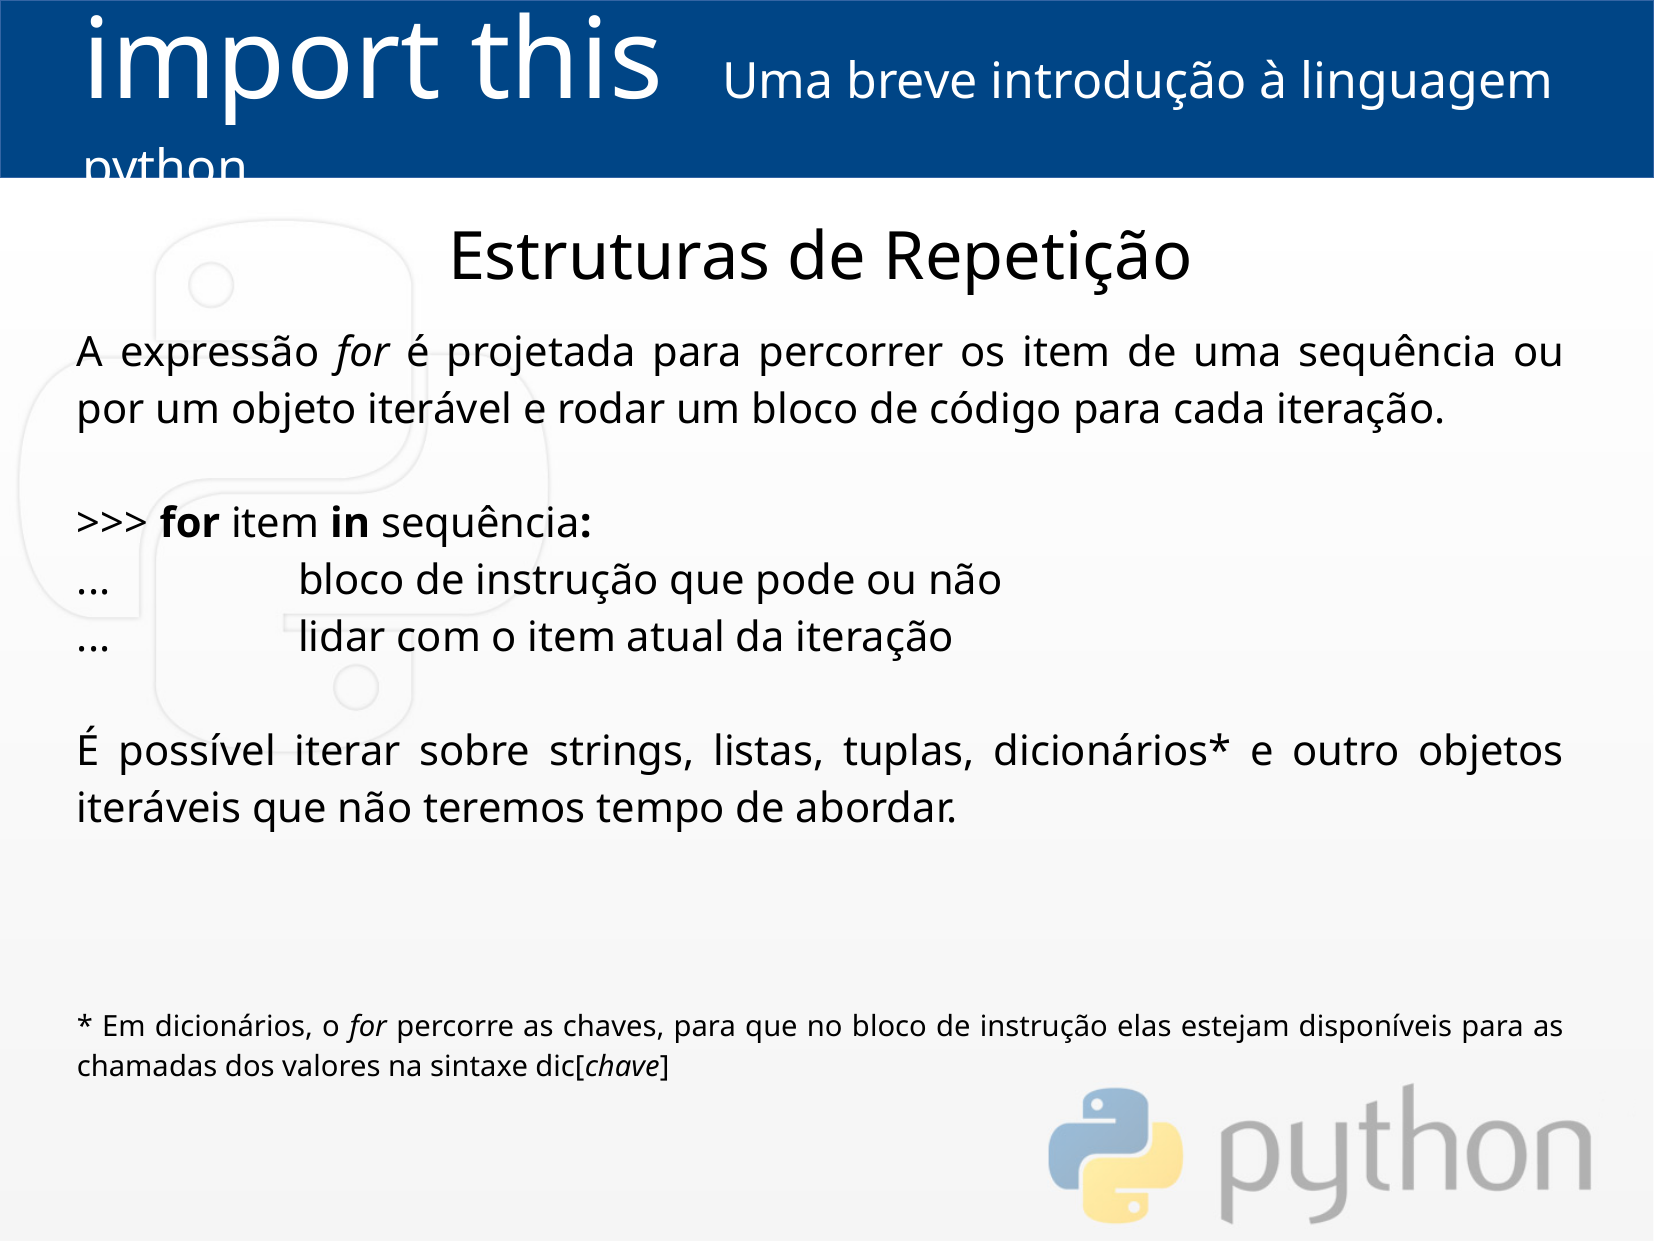

import this Uma breve introdução à linguagem python
Estruturas de Repetição
# A expressão for é projetada para percorrer os item de uma sequência ou por um objeto iterável e rodar um bloco de código para cada iteração.
>>> for item in sequência:
...			bloco de instrução que pode ou não
...			lidar com o item atual da iteração
É possível iterar sobre strings, listas, tuplas, dicionários* e outro objetos iteráveis que não teremos tempo de abordar.
* Em dicionários, o for percorre as chaves, para que no bloco de instrução elas estejam disponíveis para as chamadas dos valores na sintaxe dic[chave]